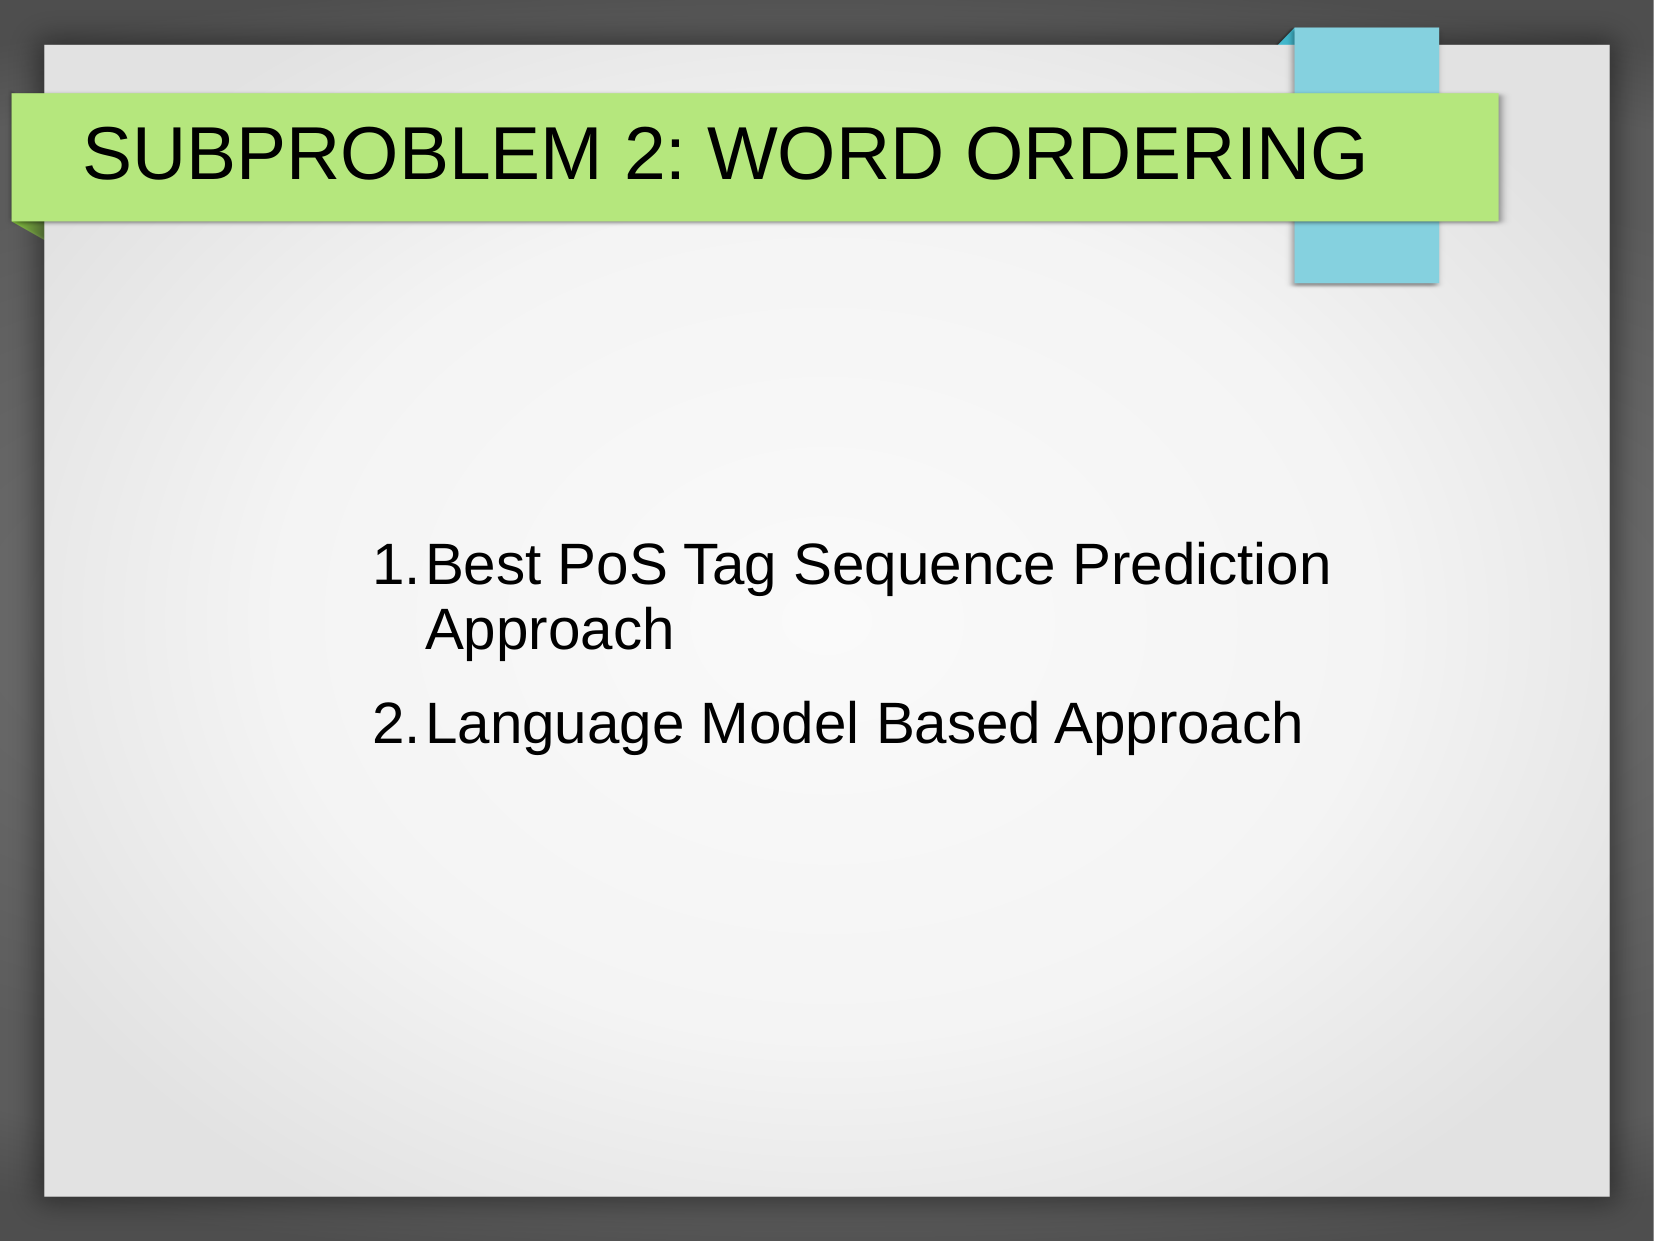

# SUBPROBLEM 2: WORD ORDERING
Best PoS Tag Sequence Prediction Approach
Language Model Based Approach